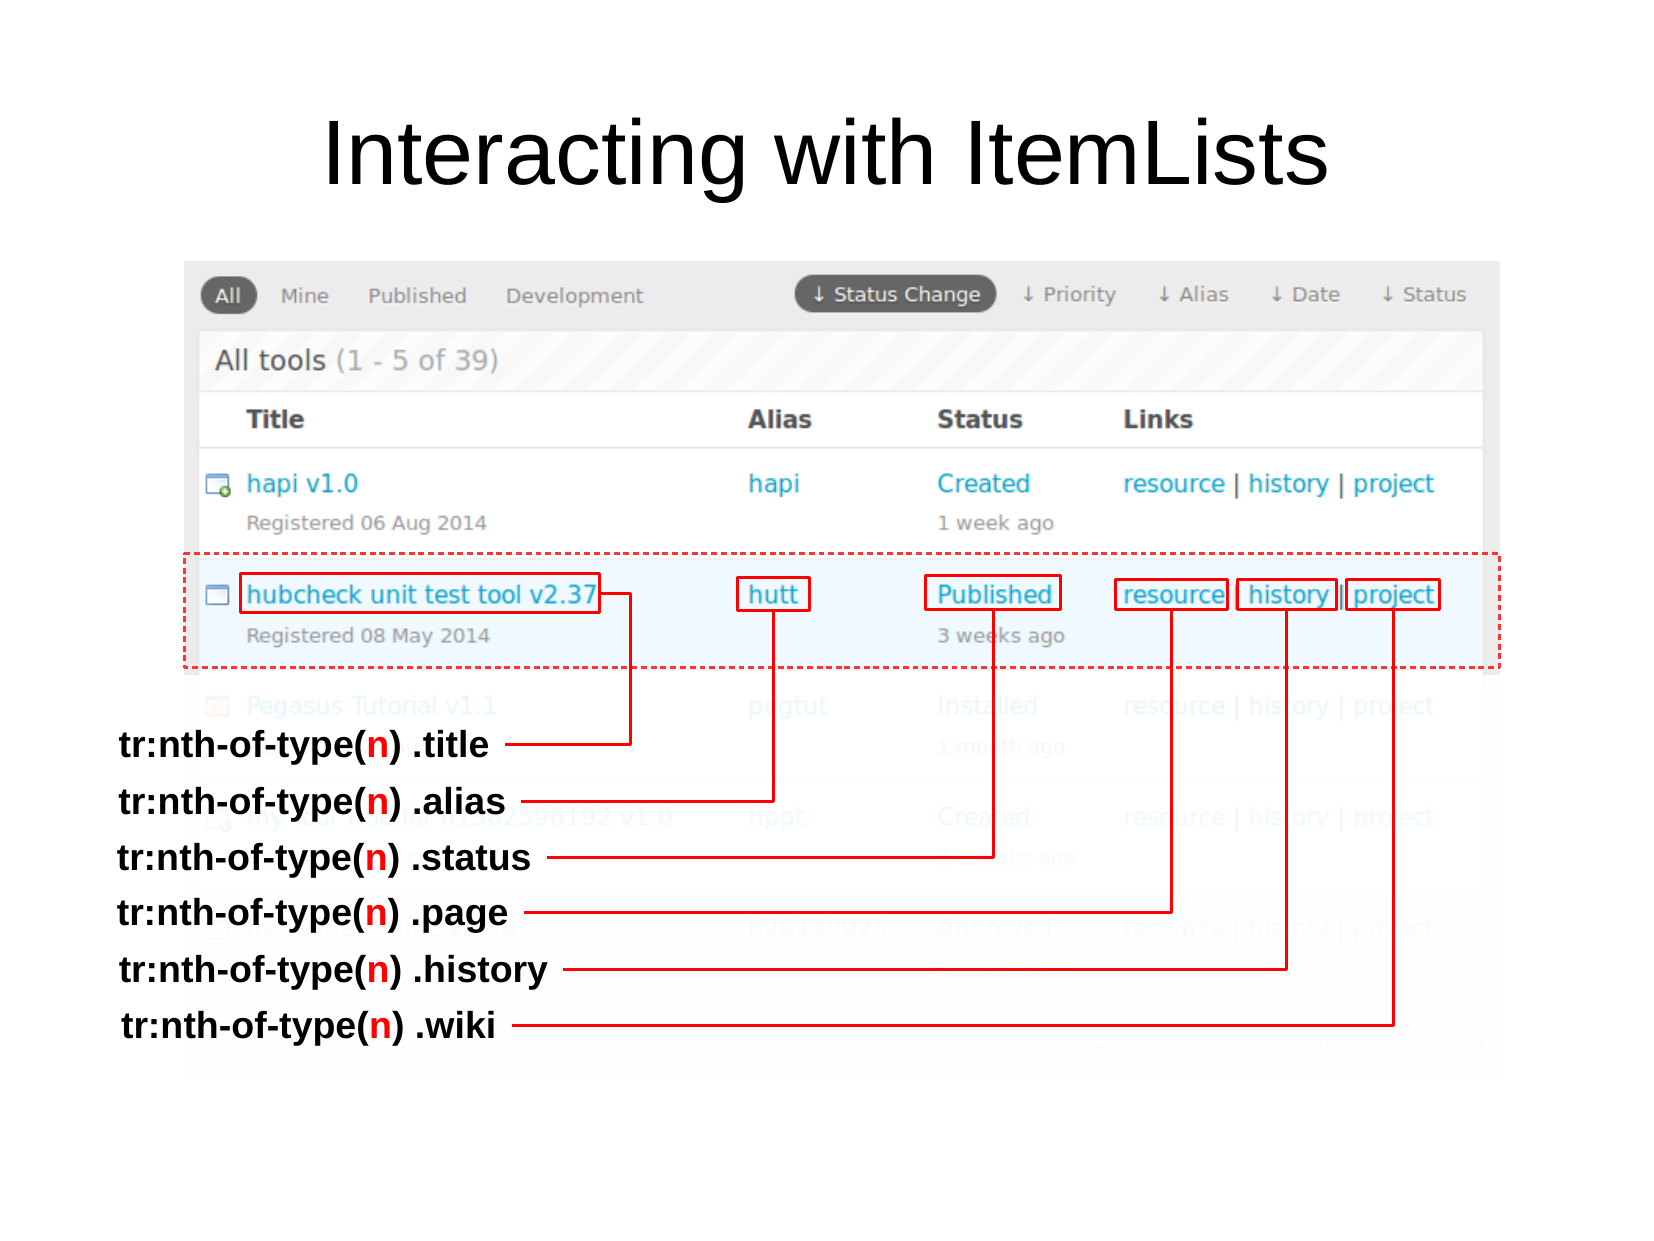

# Interacting with ItemLists
tr:nth-of-type(n) .title
tr:nth-of-type(n) .alias
tr:nth-of-type(n) .status
tr:nth-of-type(n) .page
tr:nth-of-type(n) .history
tr:nth-of-type(n) .wiki